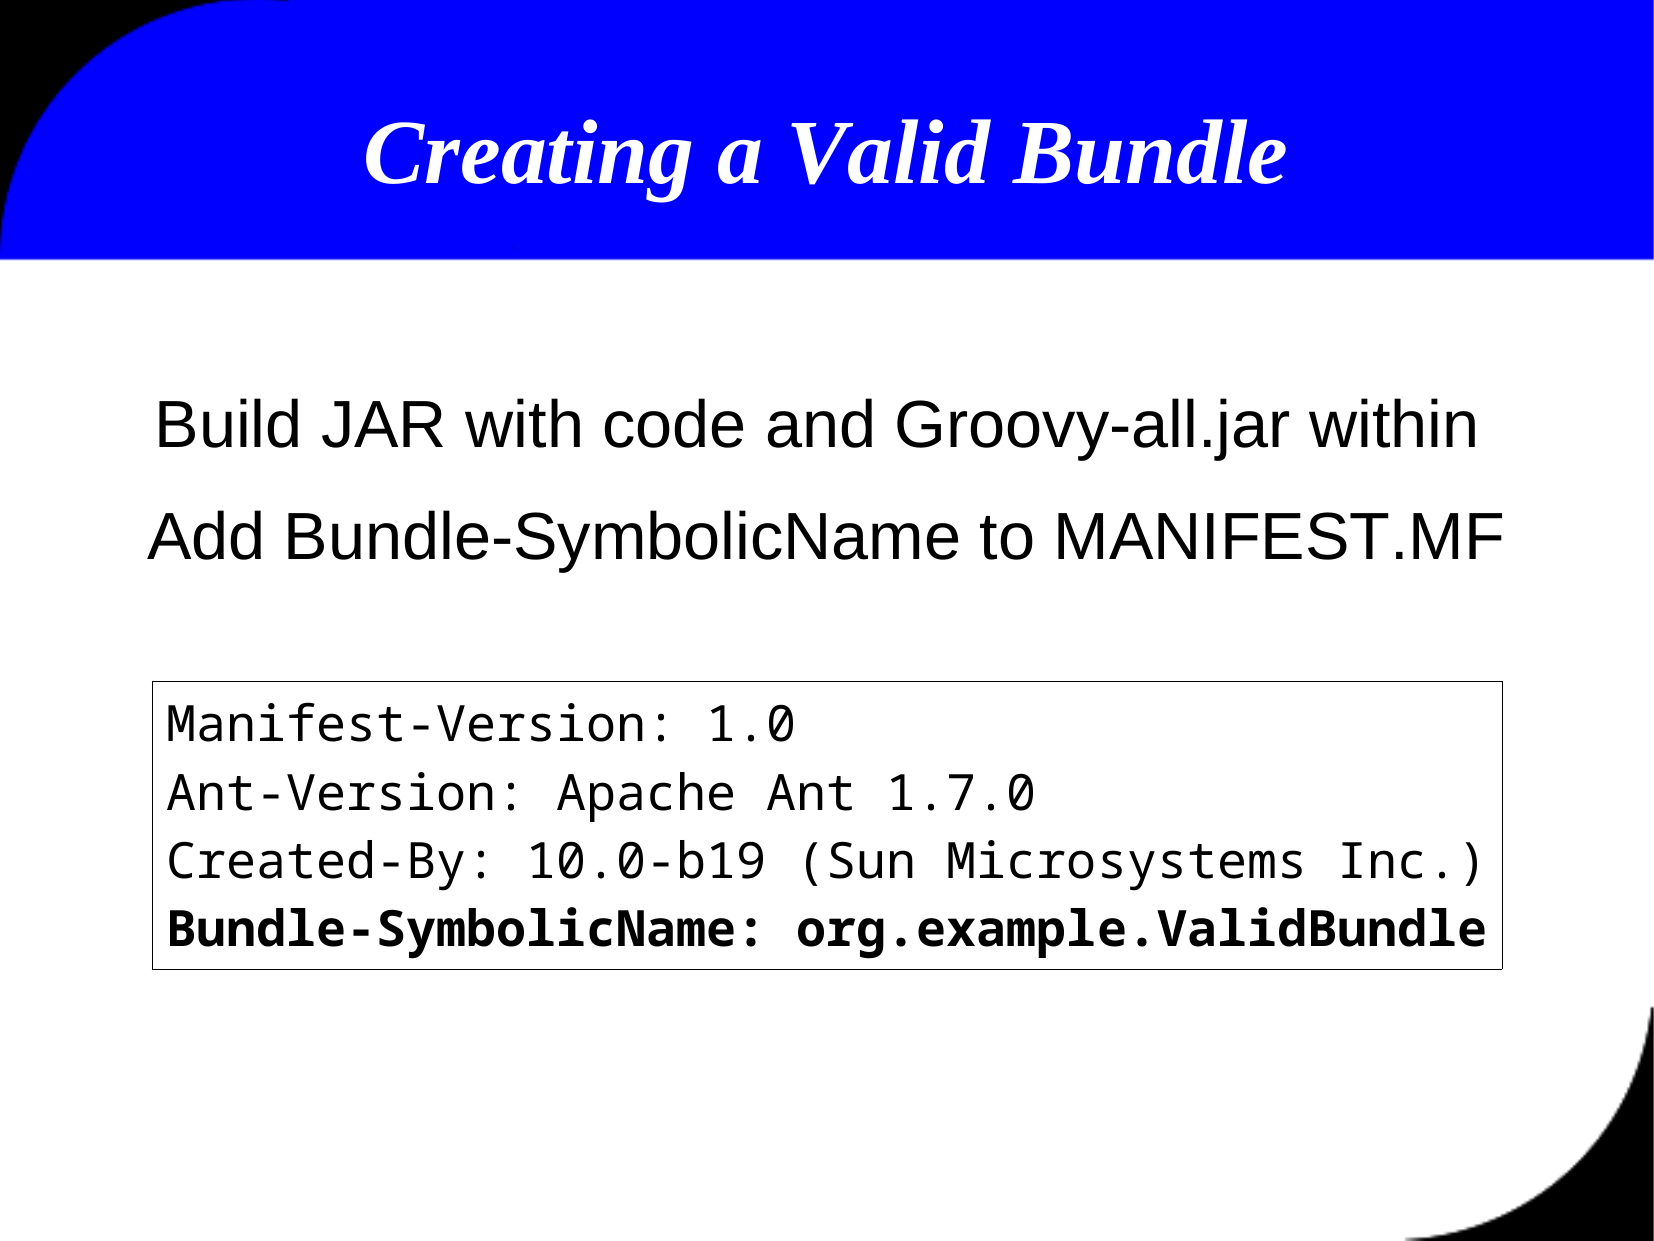

# Creating a Valid Bundle
Build JAR with code and Groovy-all.jar within
Add Bundle-SymbolicName to MANIFEST.MF
| Manifest-Version: 1.0 Ant-Version: Apache Ant 1.7.0 Created-By: 10.0-b19 (Sun Microsystems Inc.) Bundle-SymbolicName: org.example.ValidBundle |
| --- |